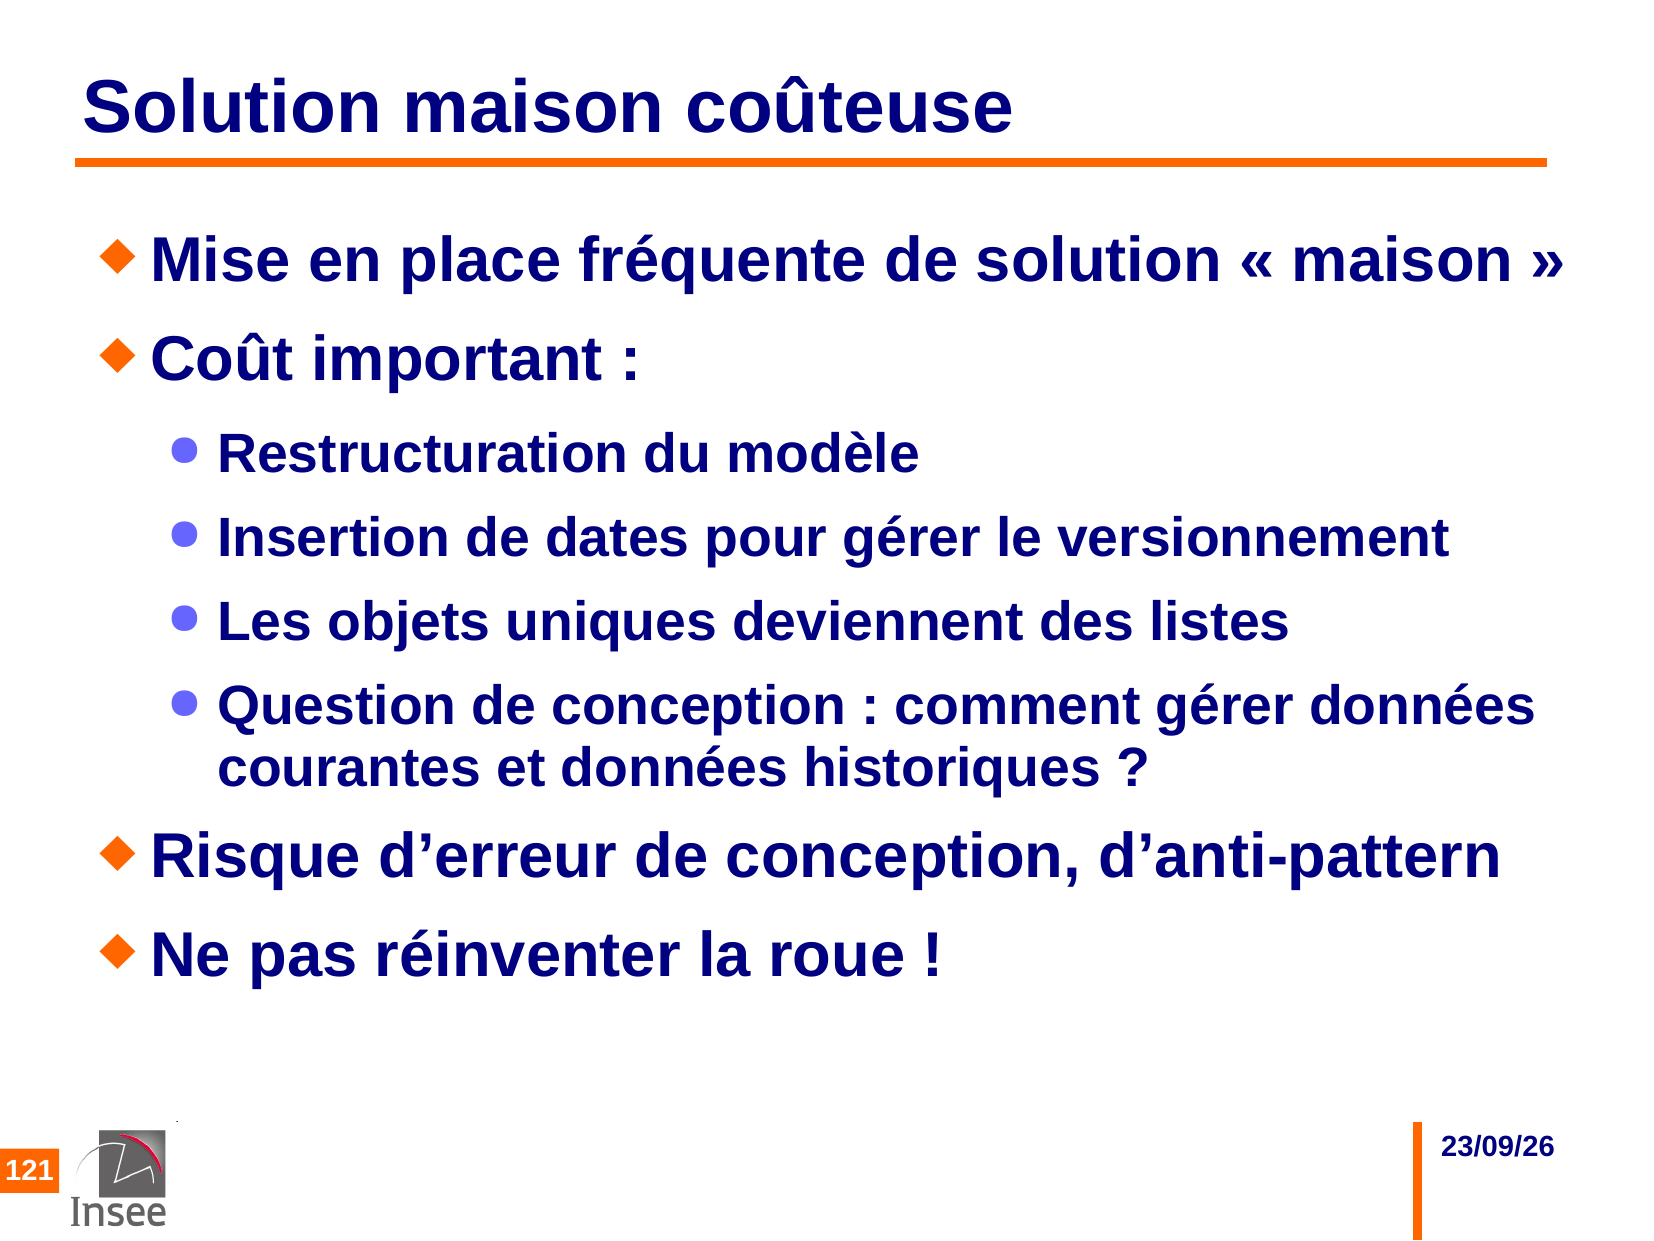

# Solution maison coûteuse
Mise en place fréquente de solution « maison »
Coût important :
Restructuration du modèle
Insertion de dates pour gérer le versionnement
Les objets uniques deviennent des listes
Question de conception : comment gérer données courantes et données historiques ?
Risque d’erreur de conception, d’anti-pattern
Ne pas réinventer la roue !
121